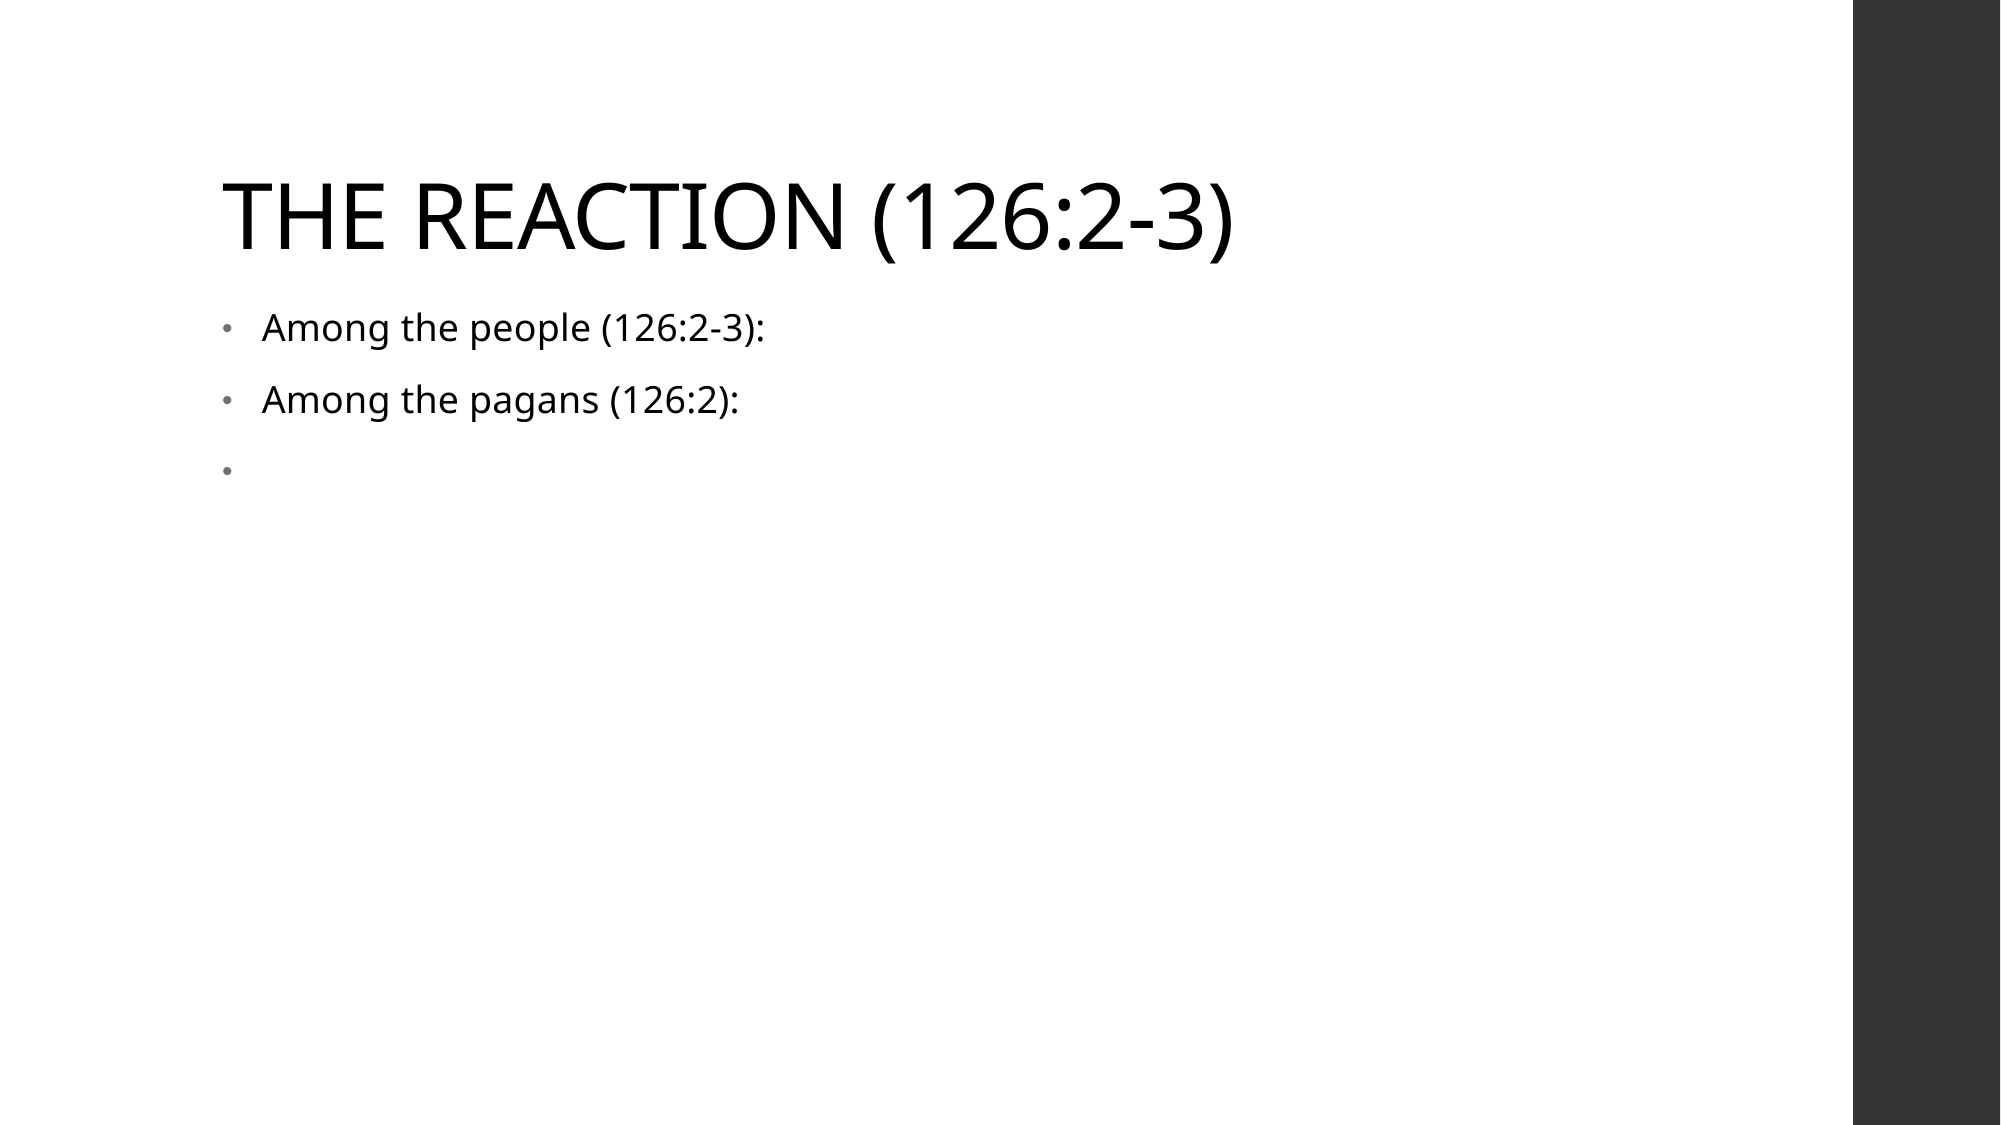

# THE REACTION (126:2-3)
 Among the people (126:2-3):
 Among the pagans (126:2):